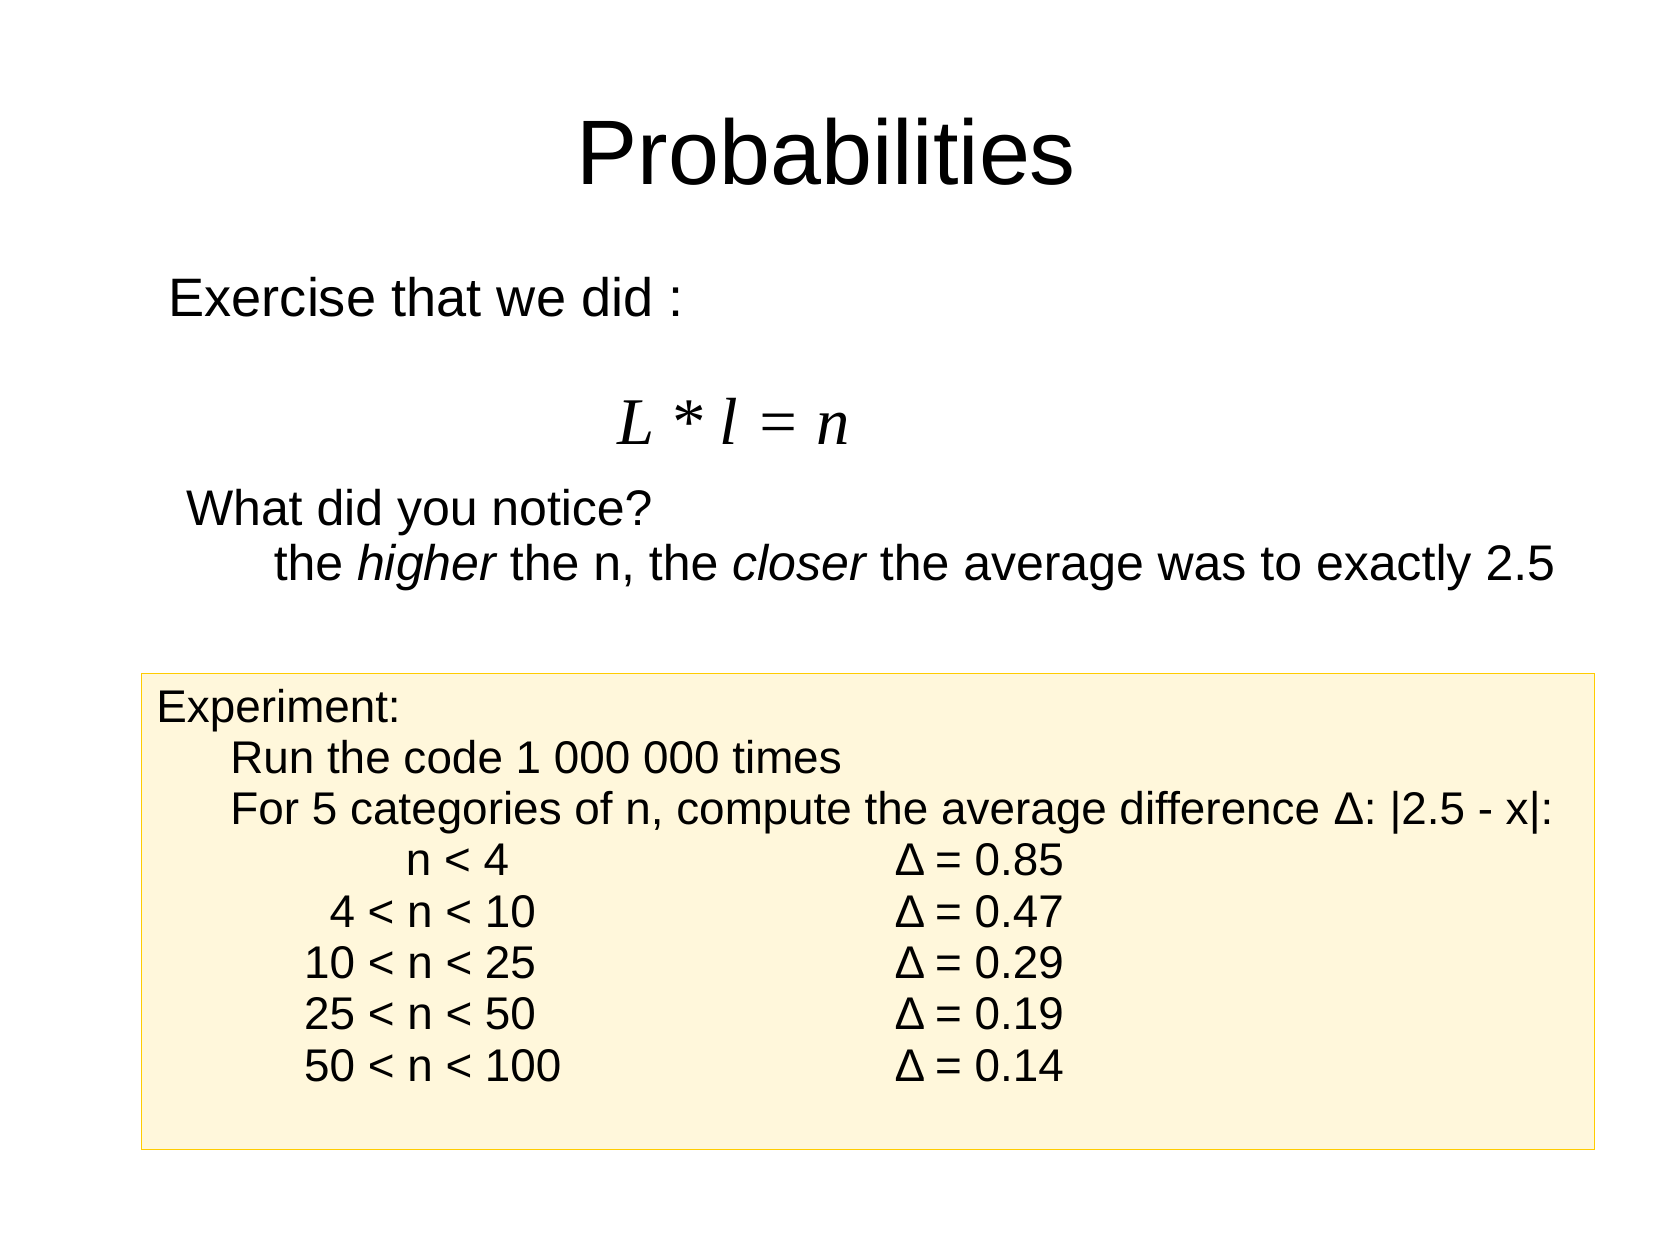

# Probabilities
Exercise that we did :
L * l = n
What did you notice?
	 the higher the n, the closer the average was to exactly 2.5
Experiment:
	Run the code 1 000 000 times
	For 5 categories of n, compute the average difference Δ: |2.5 - x|:
		 n < 4 					Δ = 0.85
		 4 < n < 10					Δ = 0.47
		10 < n < 25					Δ = 0.29
		25 < n < 50					Δ = 0.19
		50 < n < 100					Δ = 0.14